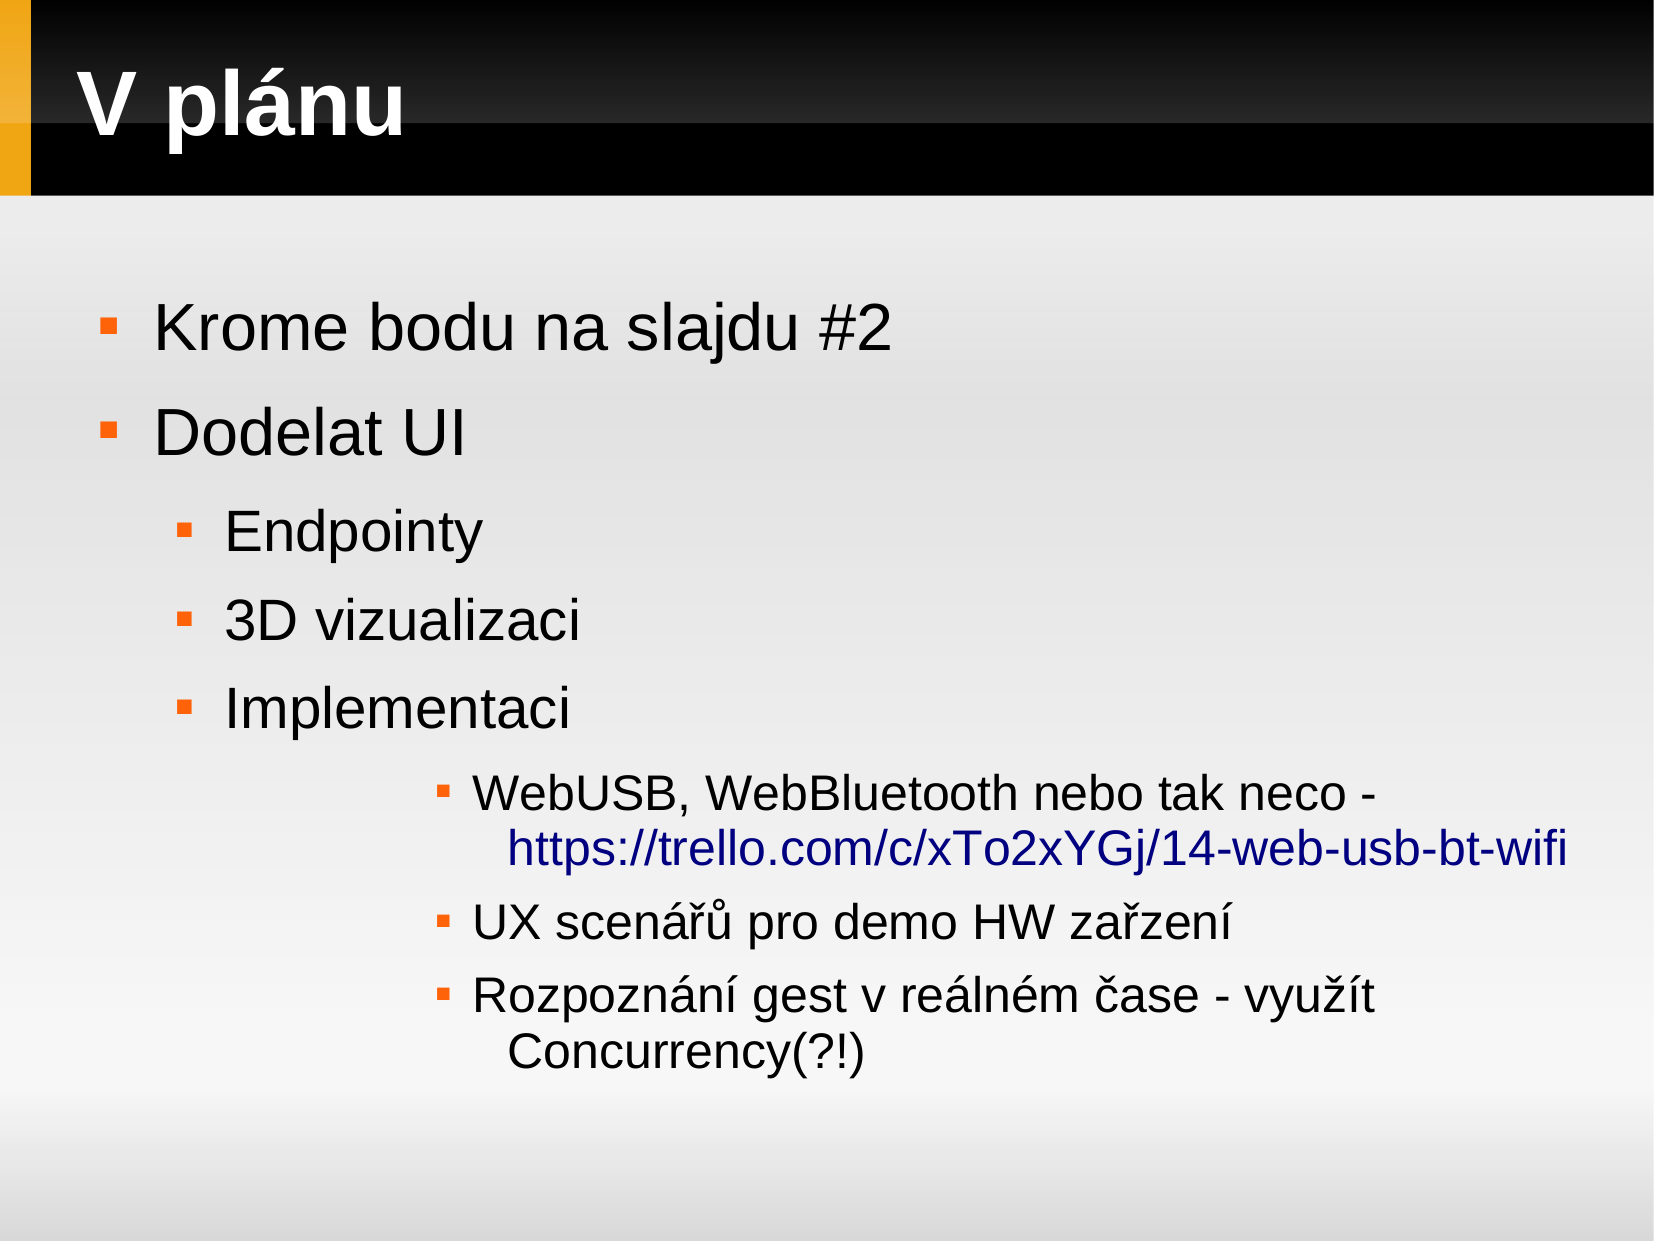

# V plánu
Krome bodu na slajdu #2
Dodelat UI
Endpointy
3D vizualizaci
Implementaci
WebUSB, WebBluetooth nebo tak neco - https://trello.com/c/xTo2xYGj/14-web-usb-bt-wifi
UX scenářů pro demo HW zařzení
Rozpoznání gest v reálném čase - využít Concurrency(?!)